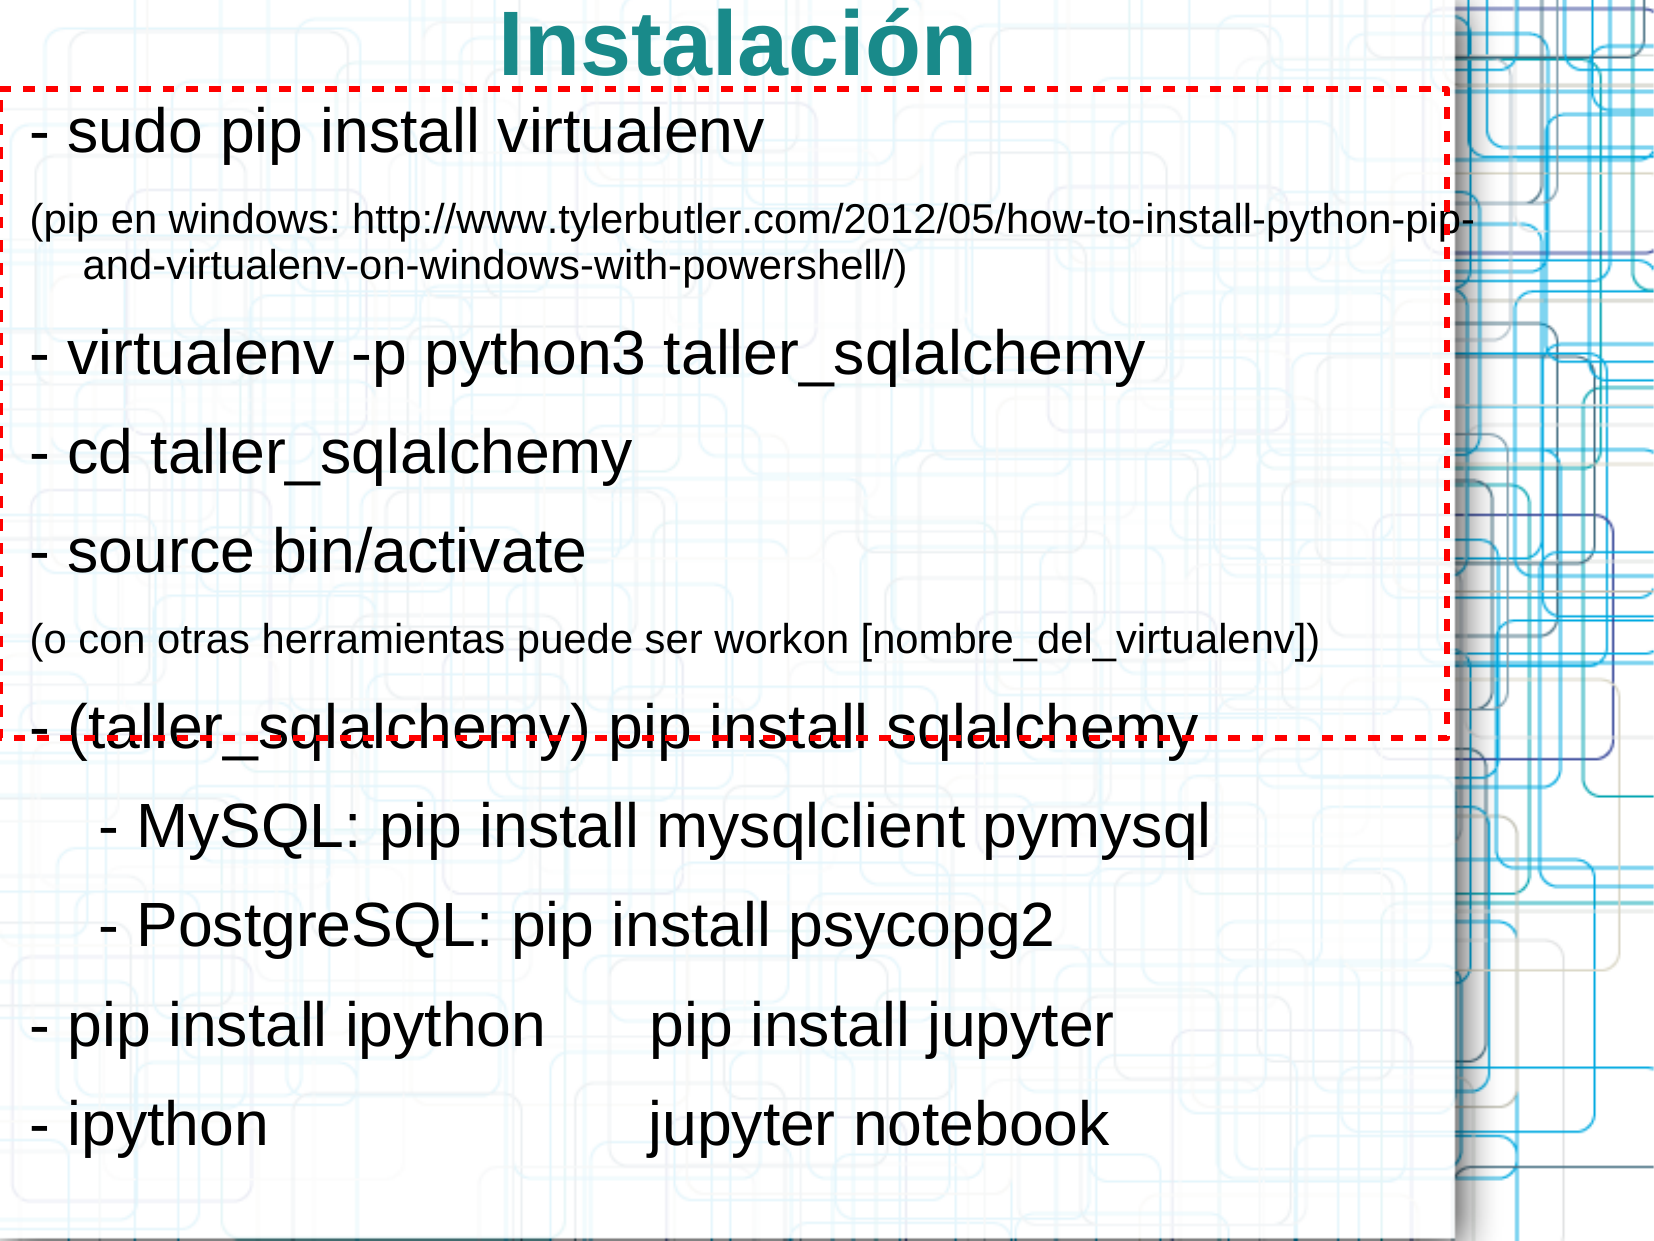

# Instalación
- sudo pip install virtualenv
(pip en windows: http://www.tylerbutler.com/2012/05/how-to-install-python-pip-and-virtualenv-on-windows-with-powershell/)
- virtualenv -p python3 taller_sqlalchemy
- cd taller_sqlalchemy
- source bin/activate
(o con otras herramientas puede ser workon [nombre_del_virtualenv])
- (taller_sqlalchemy) pip install sqlalchemy
 - MySQL: pip install mysqlclient pymysql
 - PostgreSQL: pip install psycopg2
- pip install ipython pip install jupyter
- ipython jupyter notebook